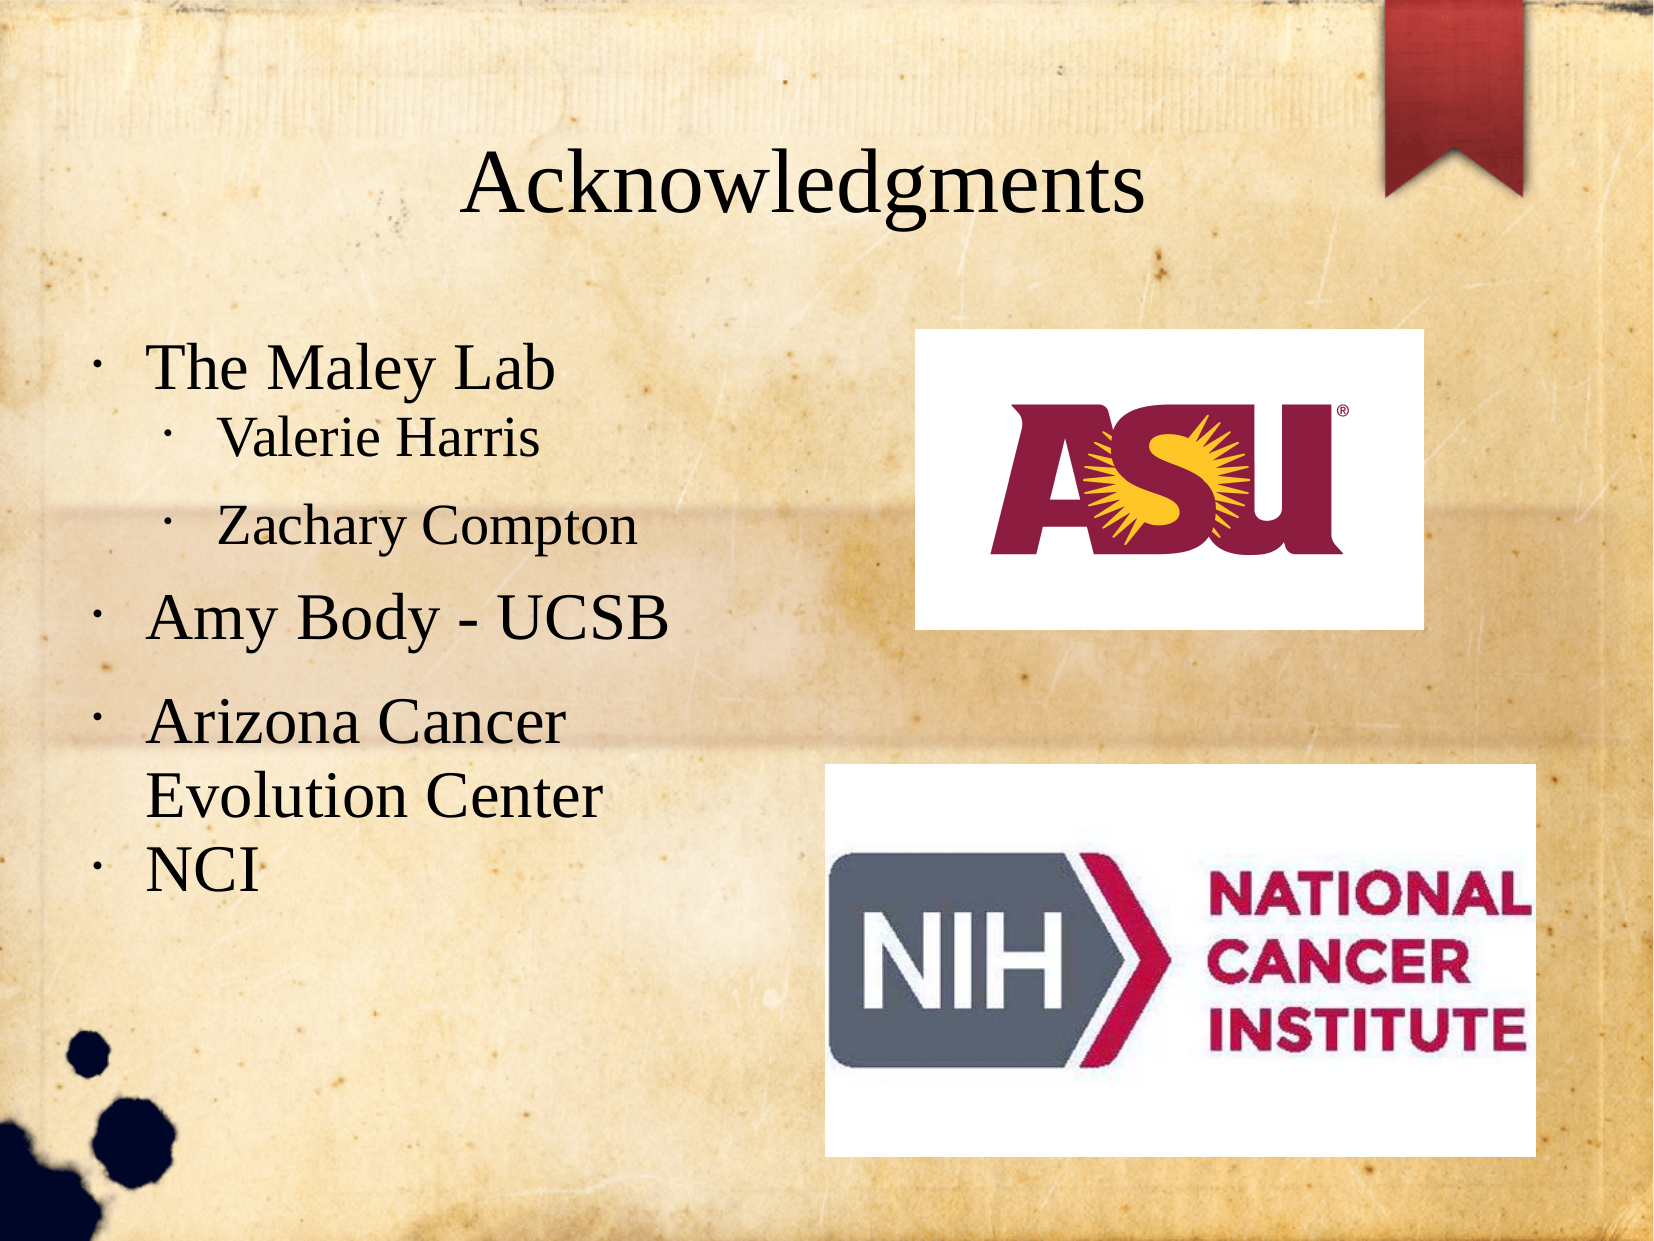

# Acknowledgments
The Maley Lab
Valerie Harris
Zachary Compton
Amy Body - UCSB
Arizona Cancer Evolution Center
NCI